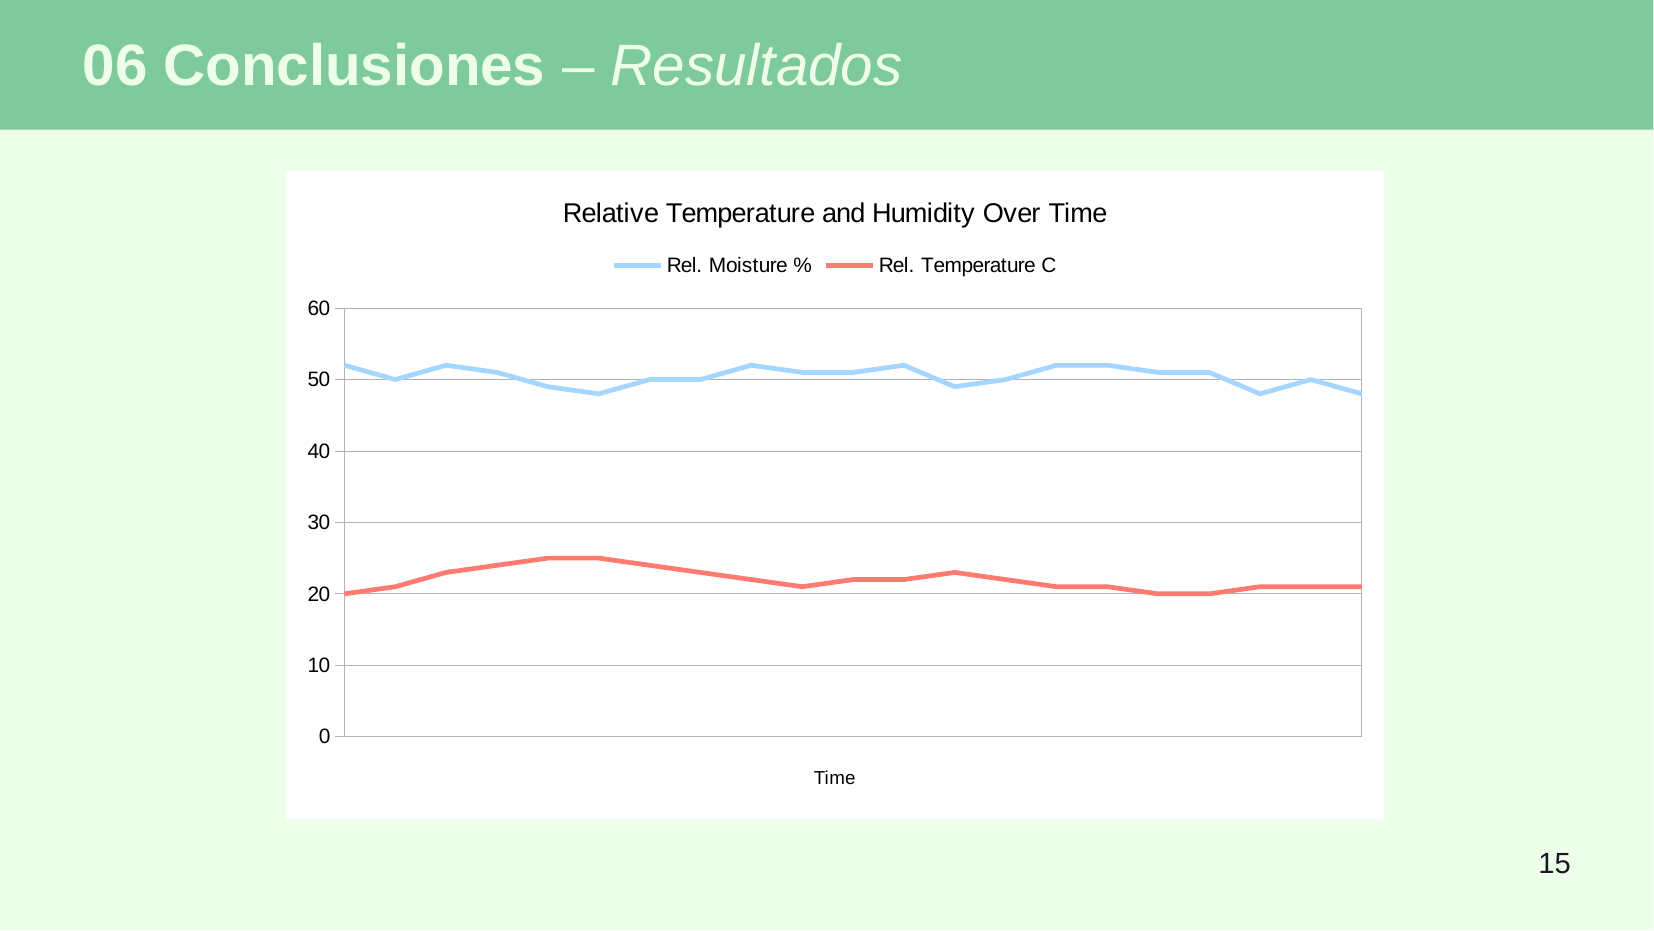

# 06 Conclusiones – Resultados
### Chart: Relative Temperature and Humidity Over Time
| Category | Rel. Moisture % | Rel. Temperature C |
|---|---|---|
| 1 | 52.0 | 20.0 |
| 2 | 50.0 | 21.0 |
| 3 | 52.0 | 23.0 |
| 4 | 51.0 | 24.0 |
| 5 | 49.0 | 25.0 |
| 6 | 48.0 | 25.0 |
| 7 | 50.0 | 24.0 |
| 8 | 50.0 | 23.0 |
| 9 | 52.0 | 22.0 |
| 10 | 51.0 | 21.0 |
| 11 | 51.0 | 22.0 |
| 12 | 52.0 | 22.0 |
| 13 | 49.0 | 23.0 |
| 14 | 50.0 | 22.0 |
| 15 | 52.0 | 21.0 |
| 16 | 52.0 | 21.0 |
| 17 | 51.0 | 20.0 |
| 18 | 51.0 | 20.0 |
| 19 | 48.0 | 21.0 |
| 20 | 50.0 | 21.0 |
| 21 | 48.0 | 21.0 |15